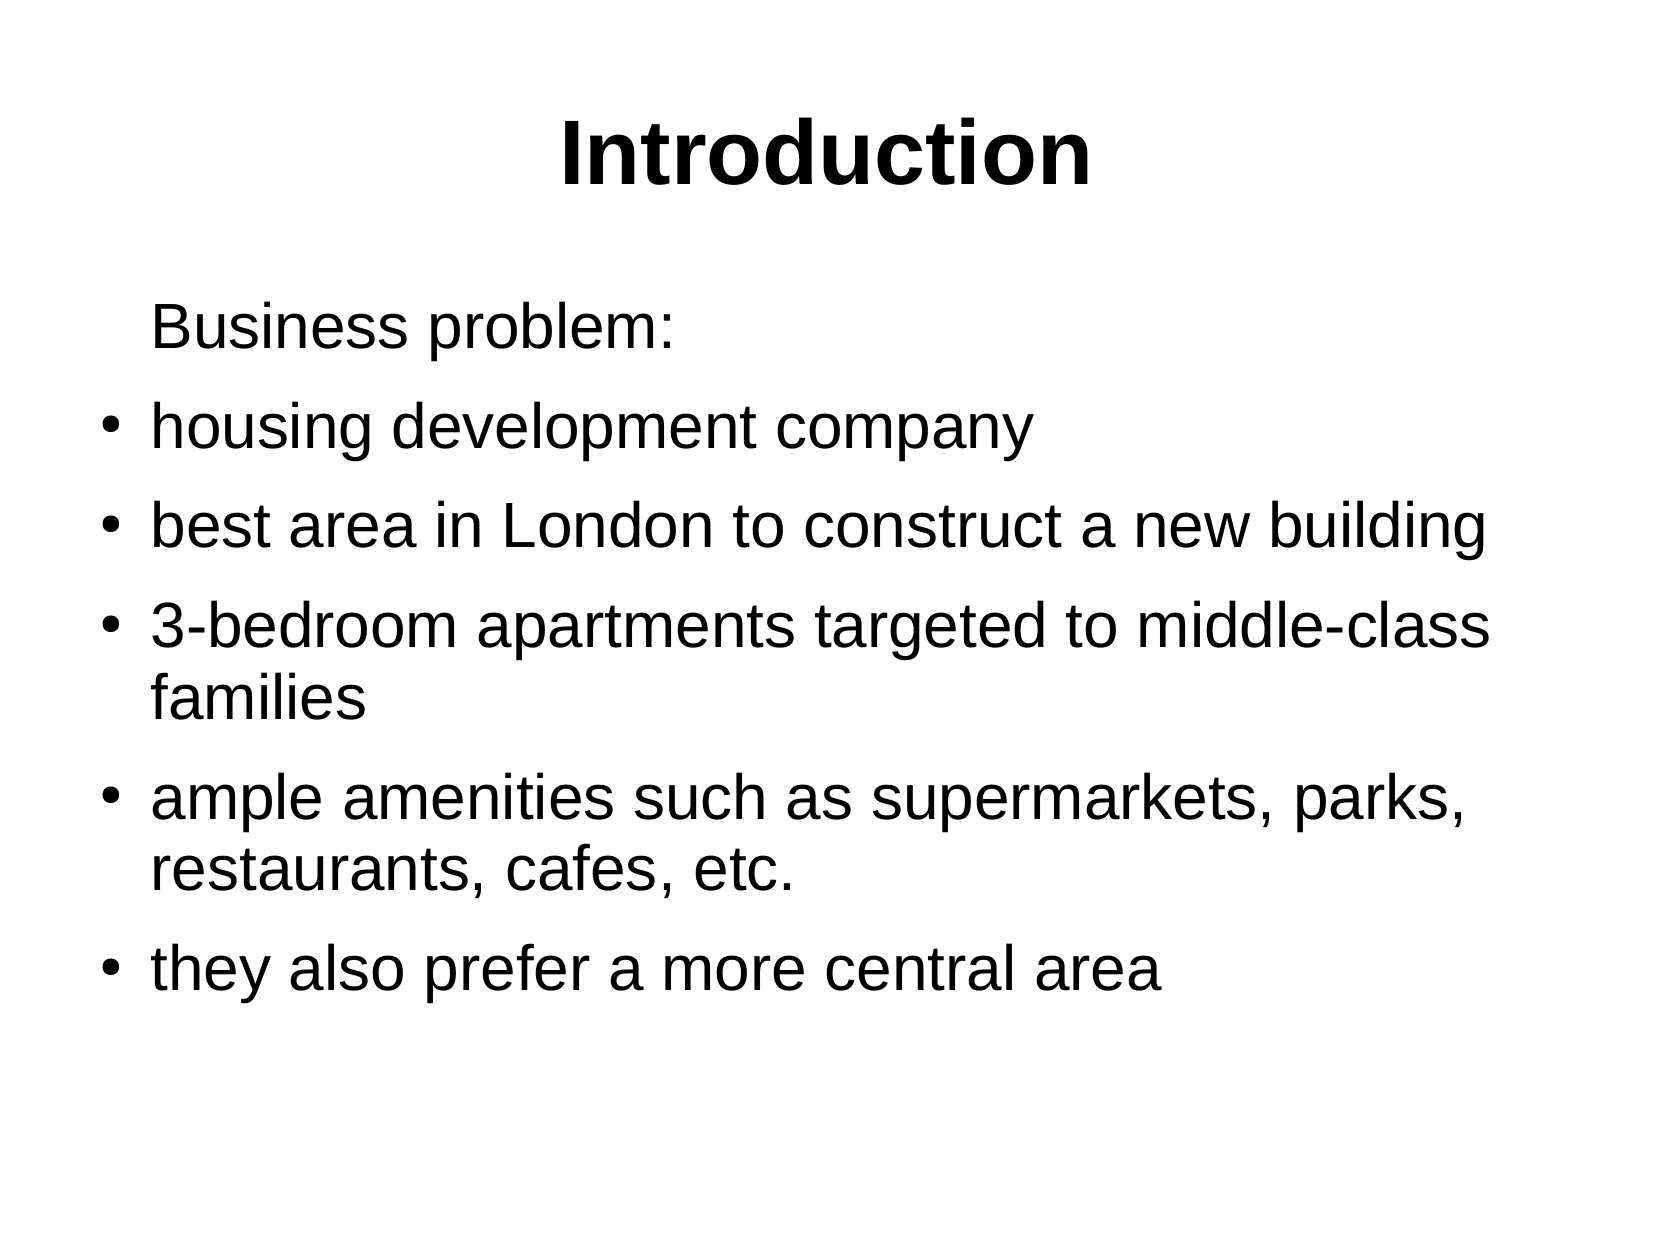

# Introduction
Business problem:
housing development company
best area in London to construct a new building
3-bedroom apartments targeted to middle-class families
ample amenities such as supermarkets, parks, restaurants, cafes, etc.
they also prefer a more central area